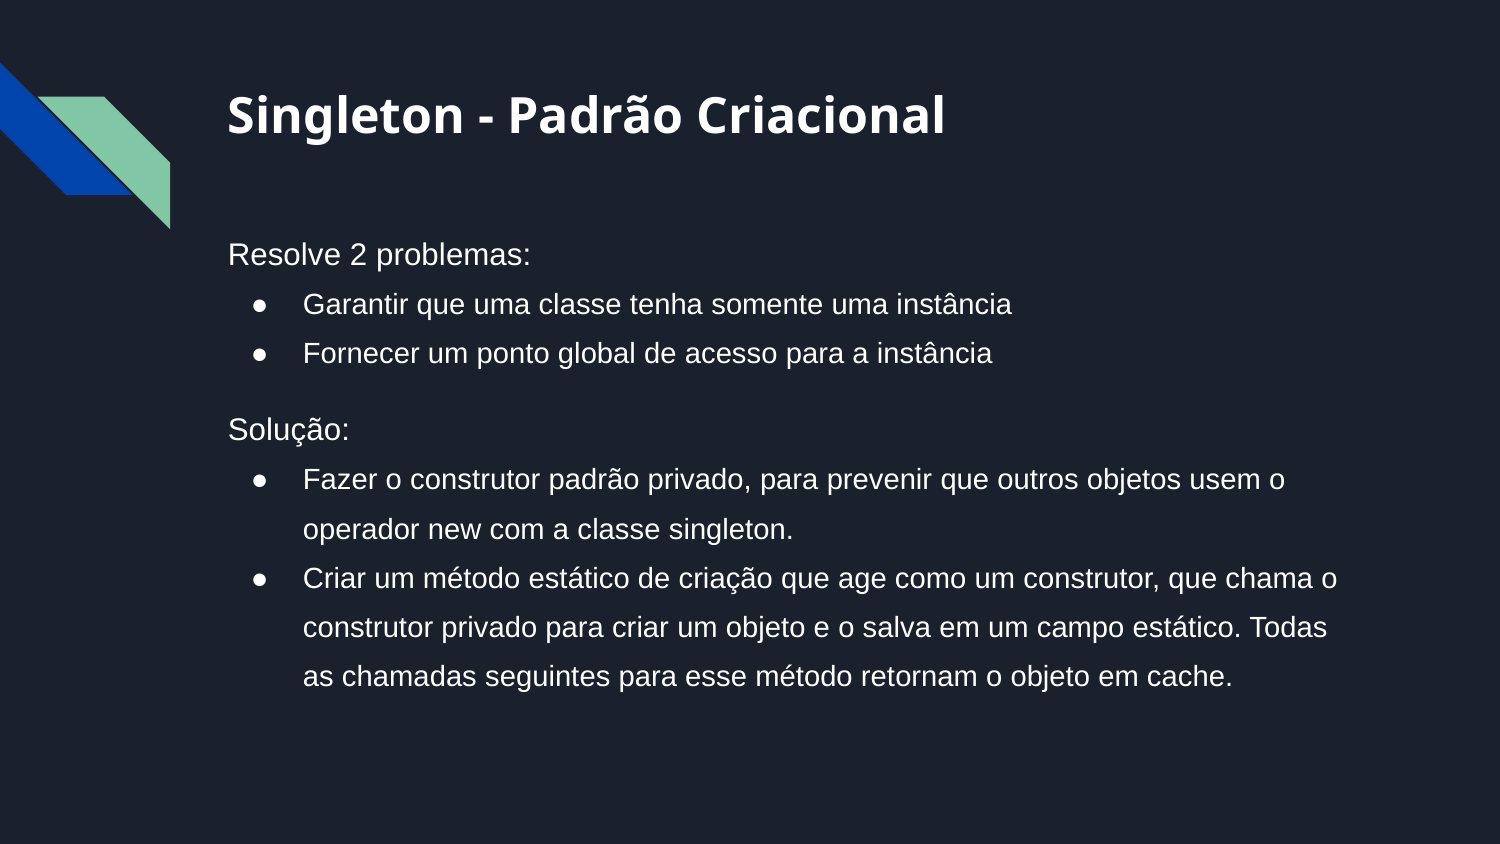

# Singleton - Padrão Criacional
Resolve 2 problemas:
Garantir que uma classe tenha somente uma instância
Fornecer um ponto global de acesso para a instância
Solução:
Fazer o construtor padrão privado, para prevenir que outros objetos usem o operador new com a classe singleton.
Criar um método estático de criação que age como um construtor, que chama o construtor privado para criar um objeto e o salva em um campo estático. Todas as chamadas seguintes para esse método retornam o objeto em cache.